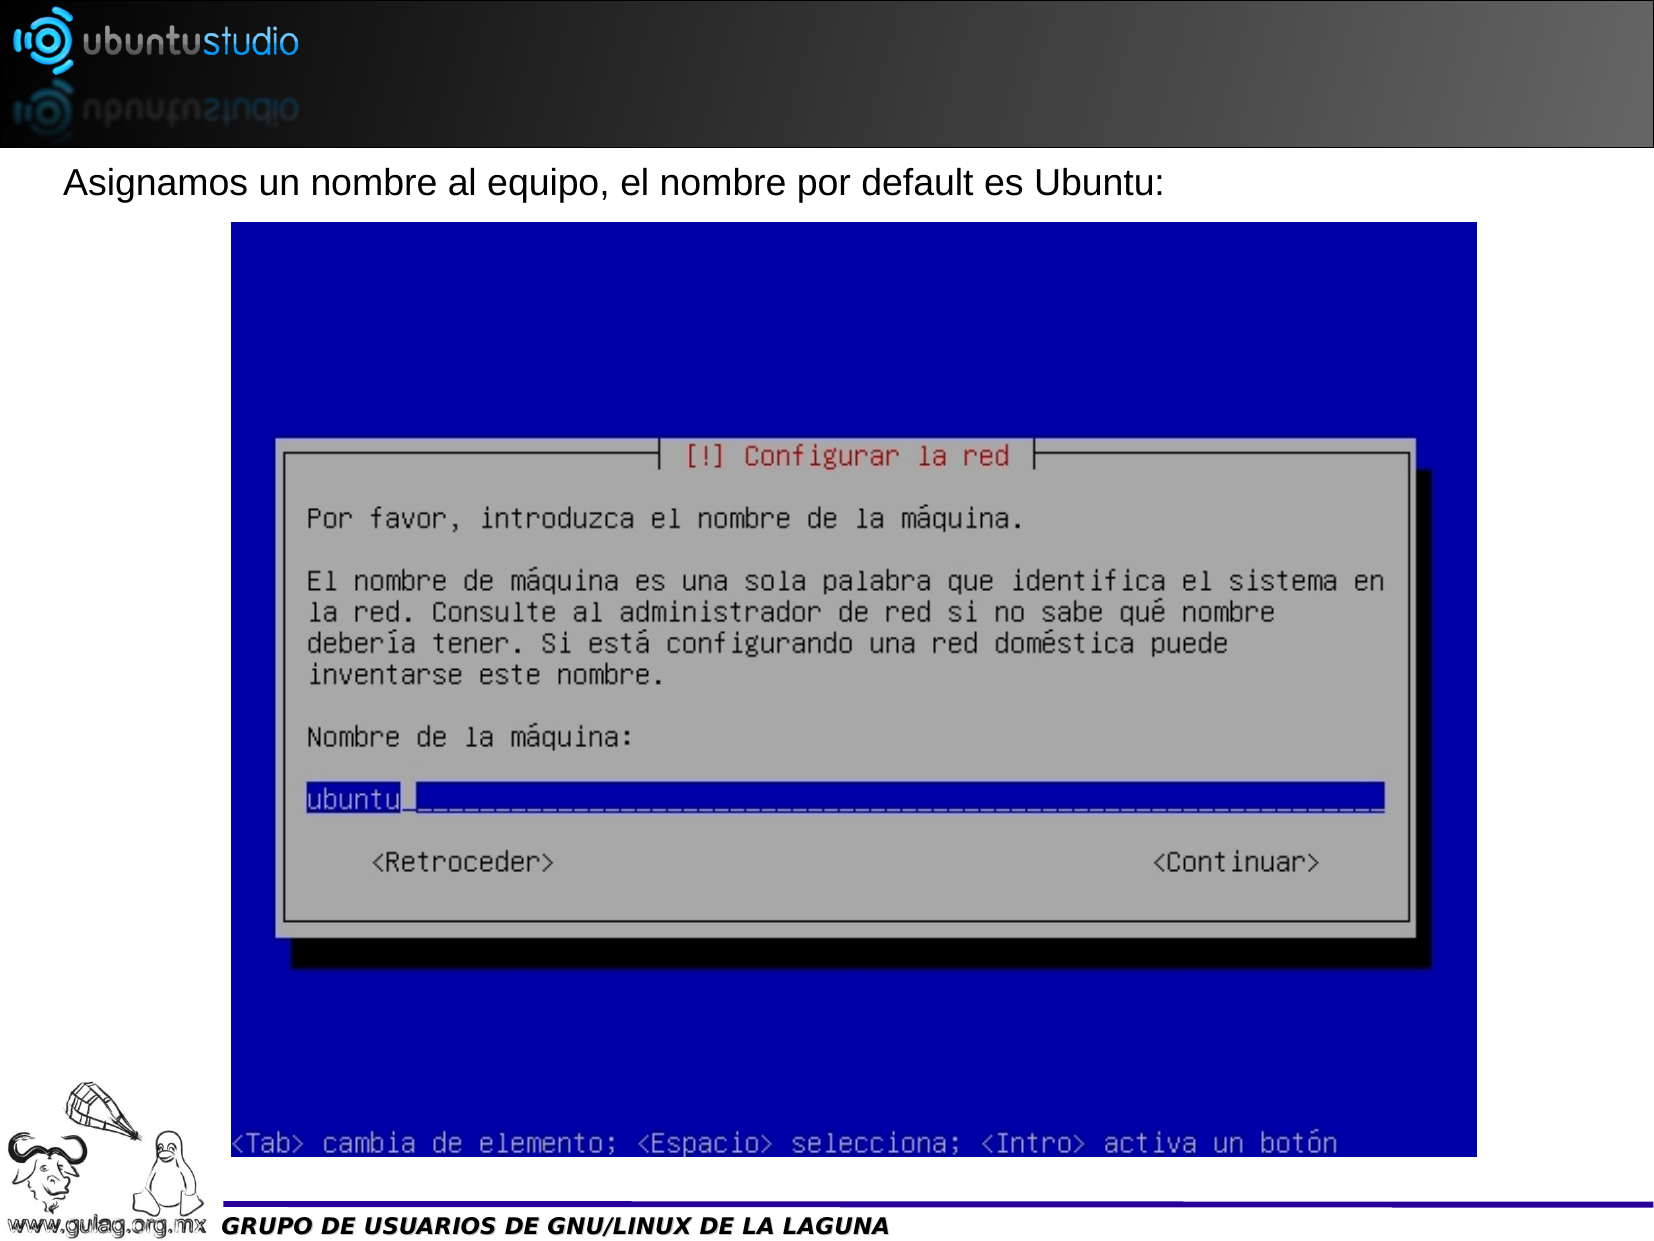

GRUPO DE USUARIOS DE GNU/LINUX DE LA LAGUNA
Asignamos un nombre al equipo, el nombre por default es Ubuntu: